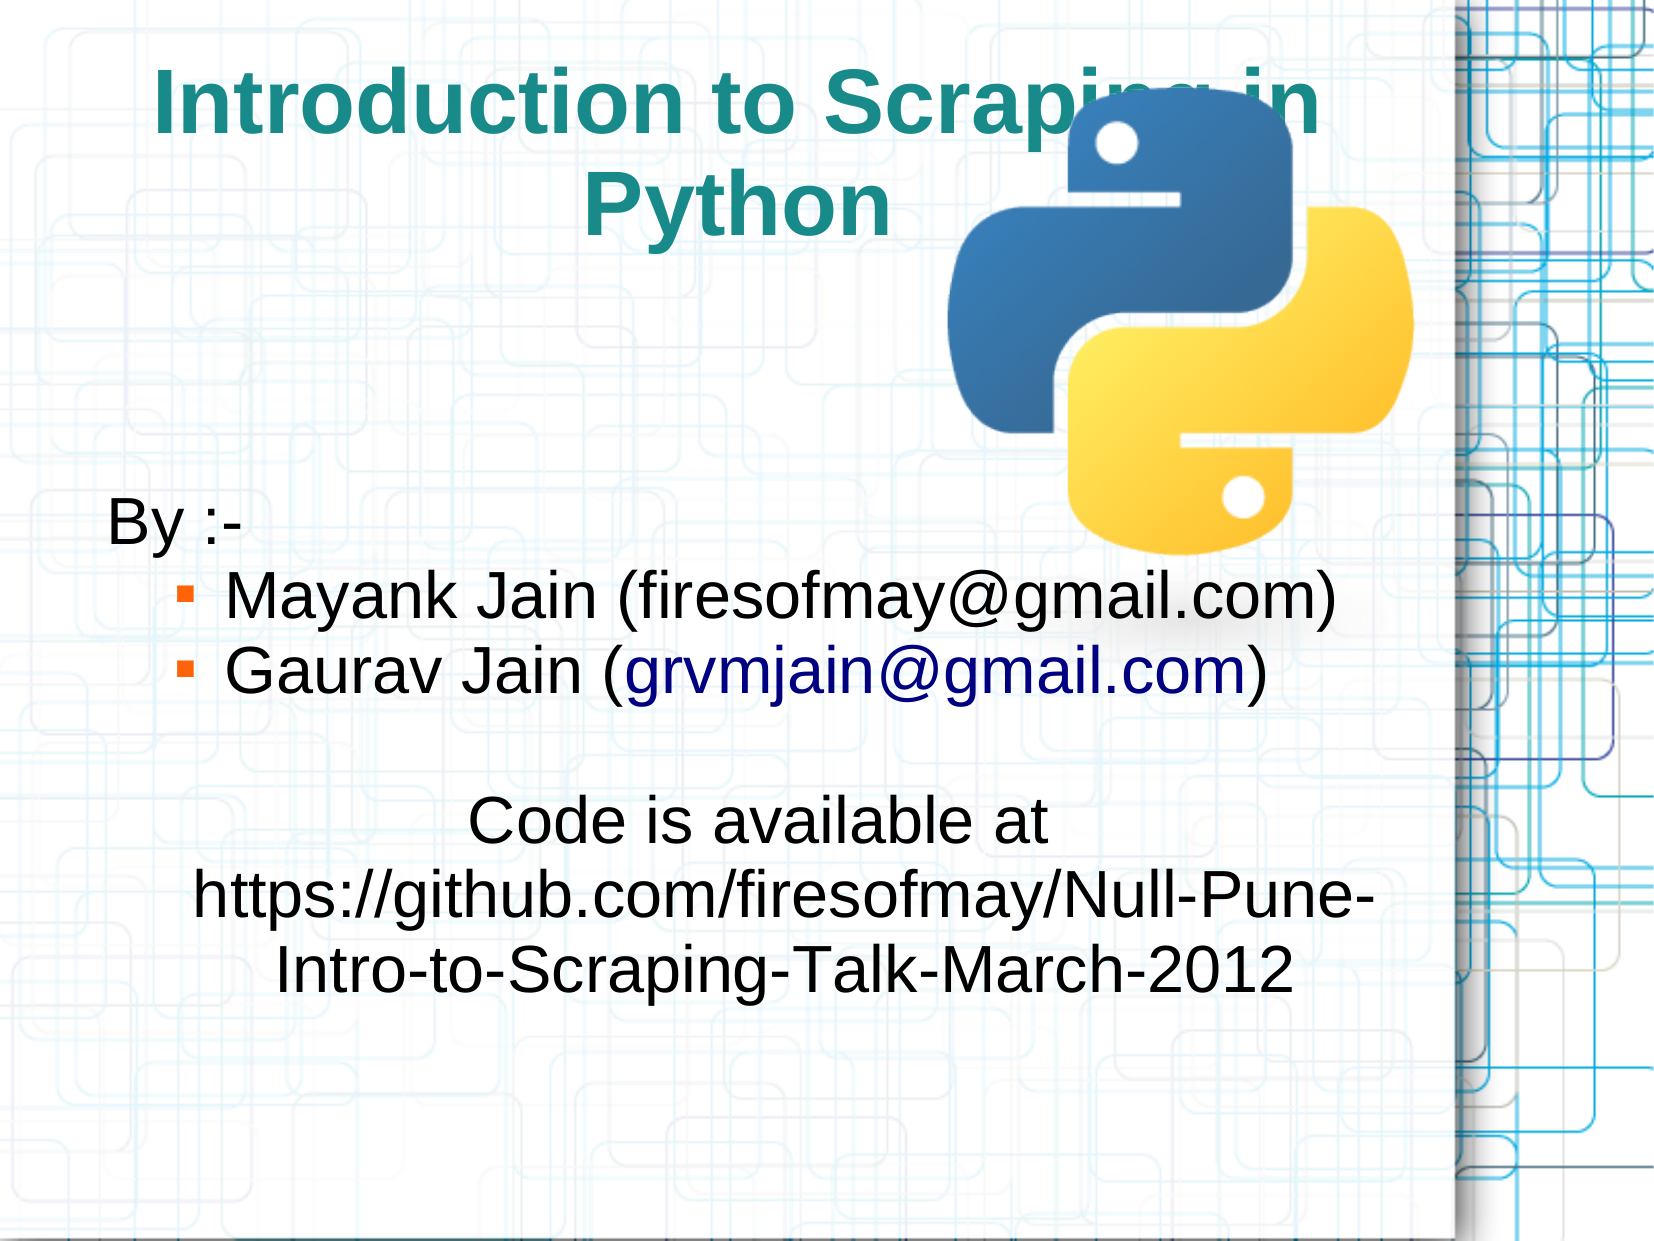

# Introduction to Scraping in Python
By :-
Mayank Jain (firesofmay@gmail.com)
Gaurav Jain (grvmjain@gmail.com)
Code is available at
https://github.com/firesofmay/Null-Pune-Intro-to-Scraping-Talk-March-2012